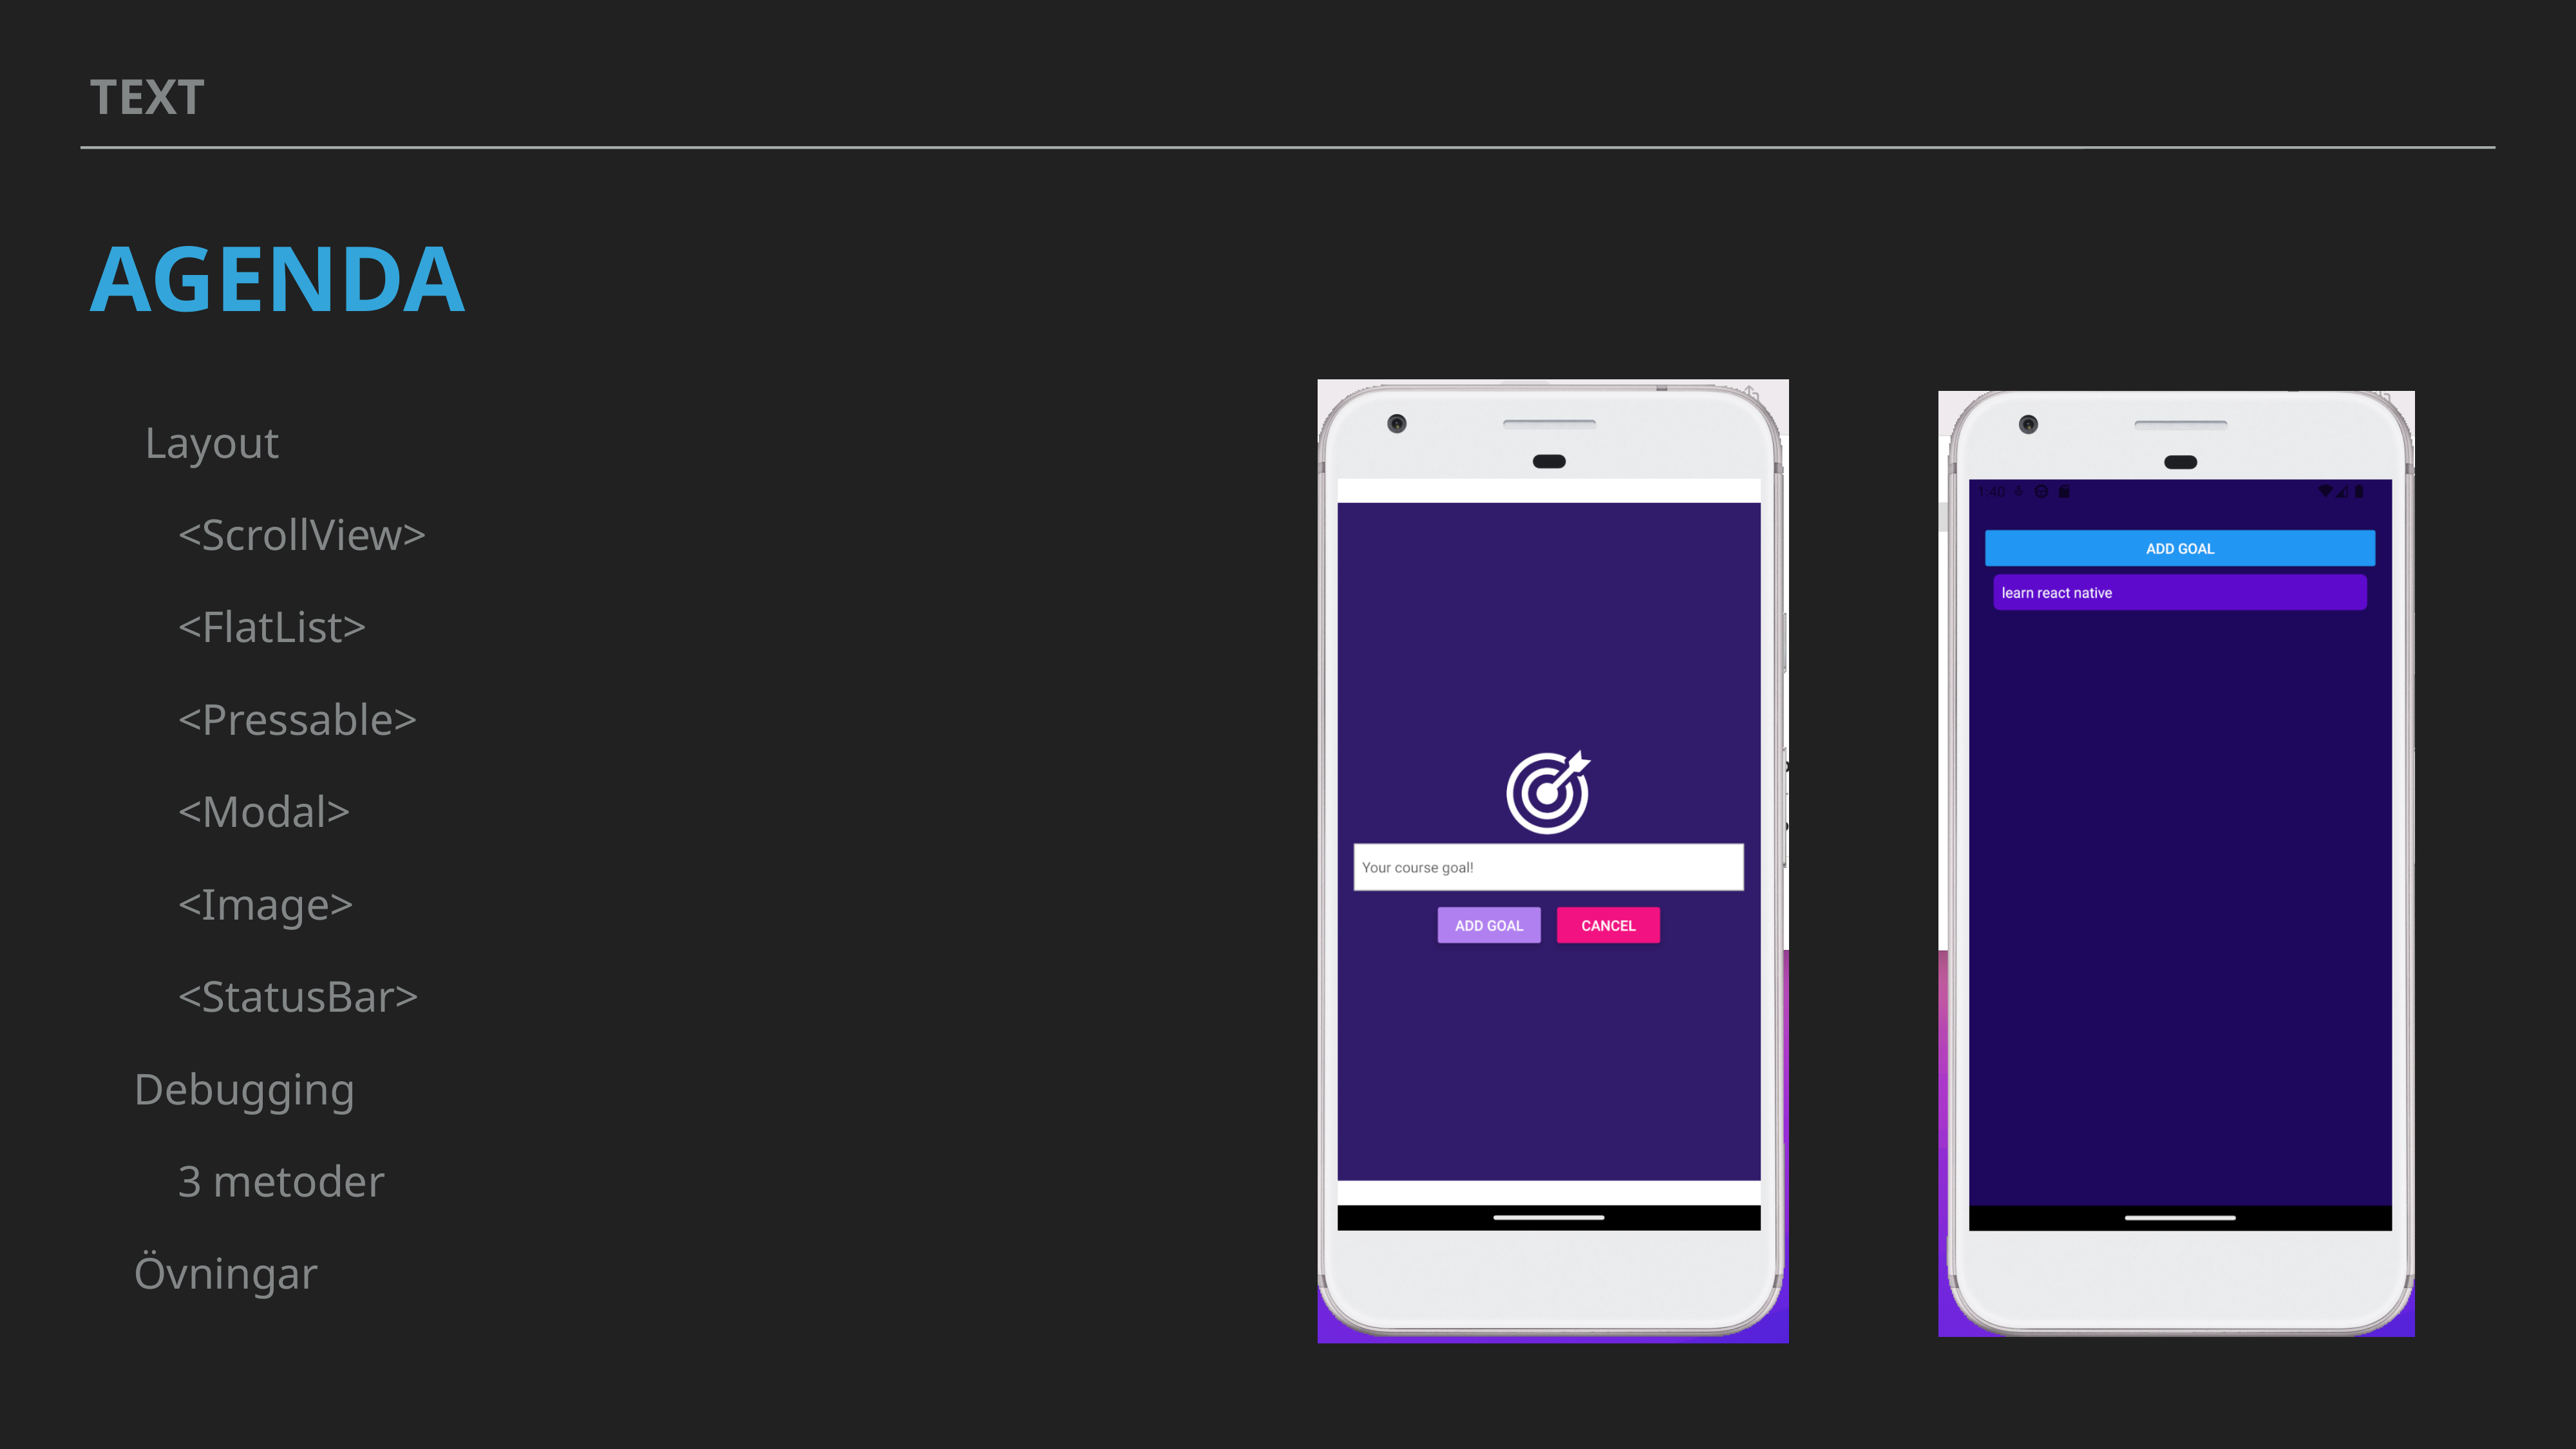

Agenda
 Layout
<ScrollView>
<FlatList>
<Pressable>
<Modal>
<Image>
<StatusBar>
Debugging
3 metoder
Övningar